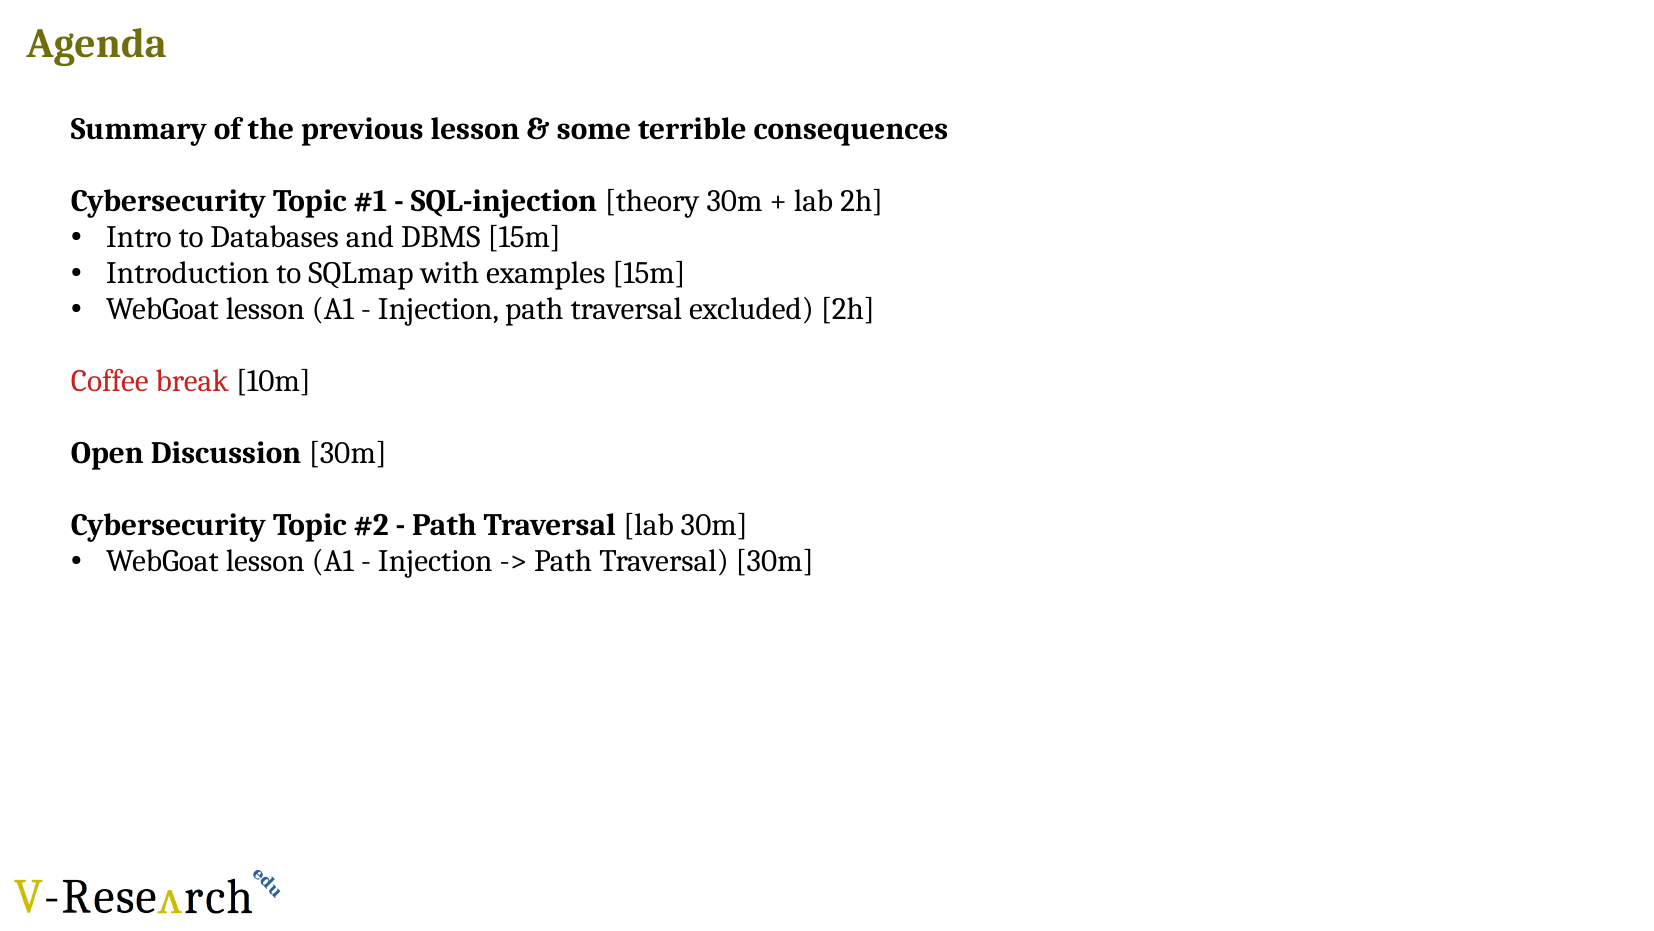

Agenda
Summary of the previous lesson & some terrible consequences
Cybersecurity Topic #1 - SQL-injection [theory 30m + lab 2h]
Intro to Databases and DBMS [15m]
Introduction to SQLmap with examples [15m]
WebGoat lesson (A1 - Injection, path traversal excluded) [2h]
Coffee break [10m]
Open Discussion [30m]
Cybersecurity Topic #2 - Path Traversal [lab 30m]
WebGoat lesson (A1 - Injection -> Path Traversal) [30m]
edu